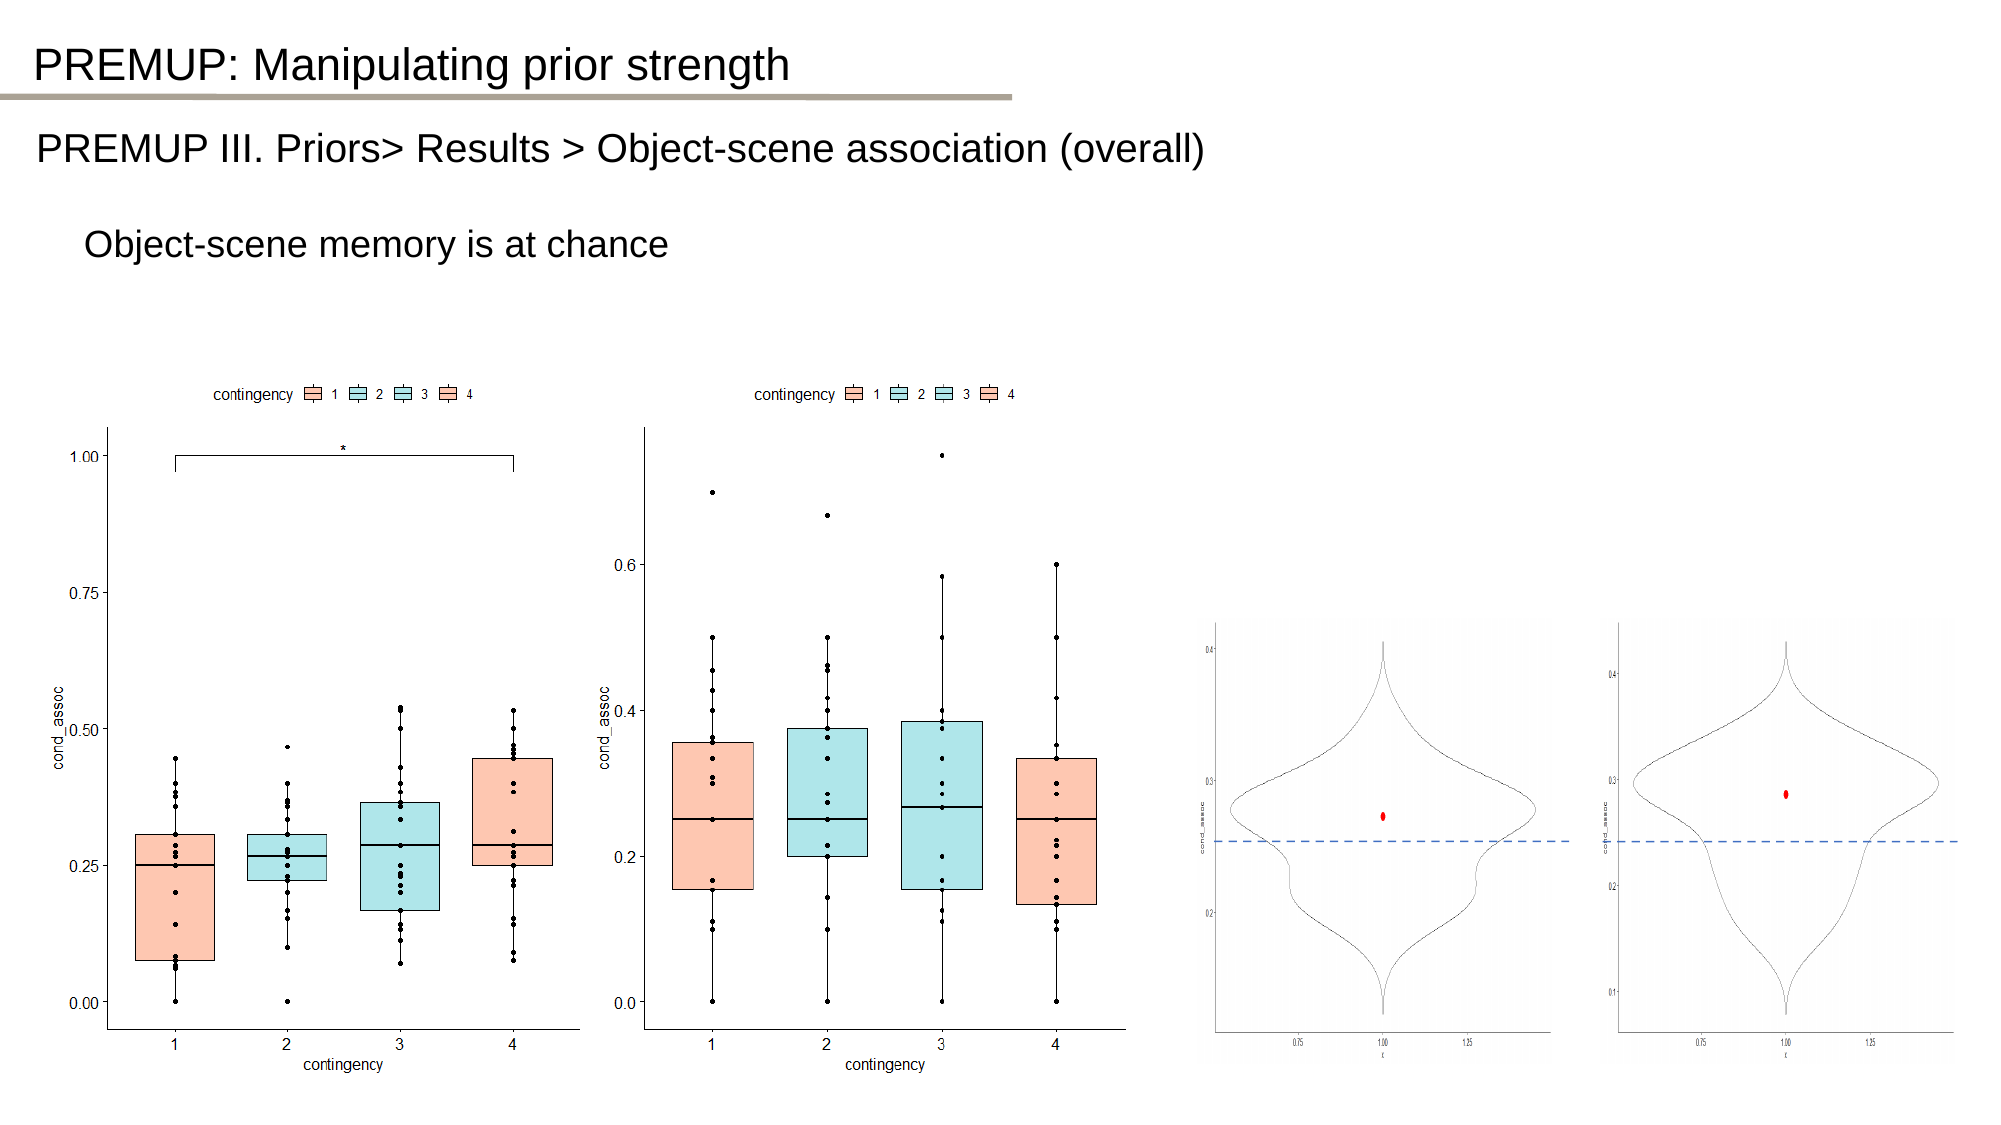

PREMUP: Manipulating prior strength
PREMUP III. Priors> Results > Object-scene association (overall)
Object-scene memory is at chance